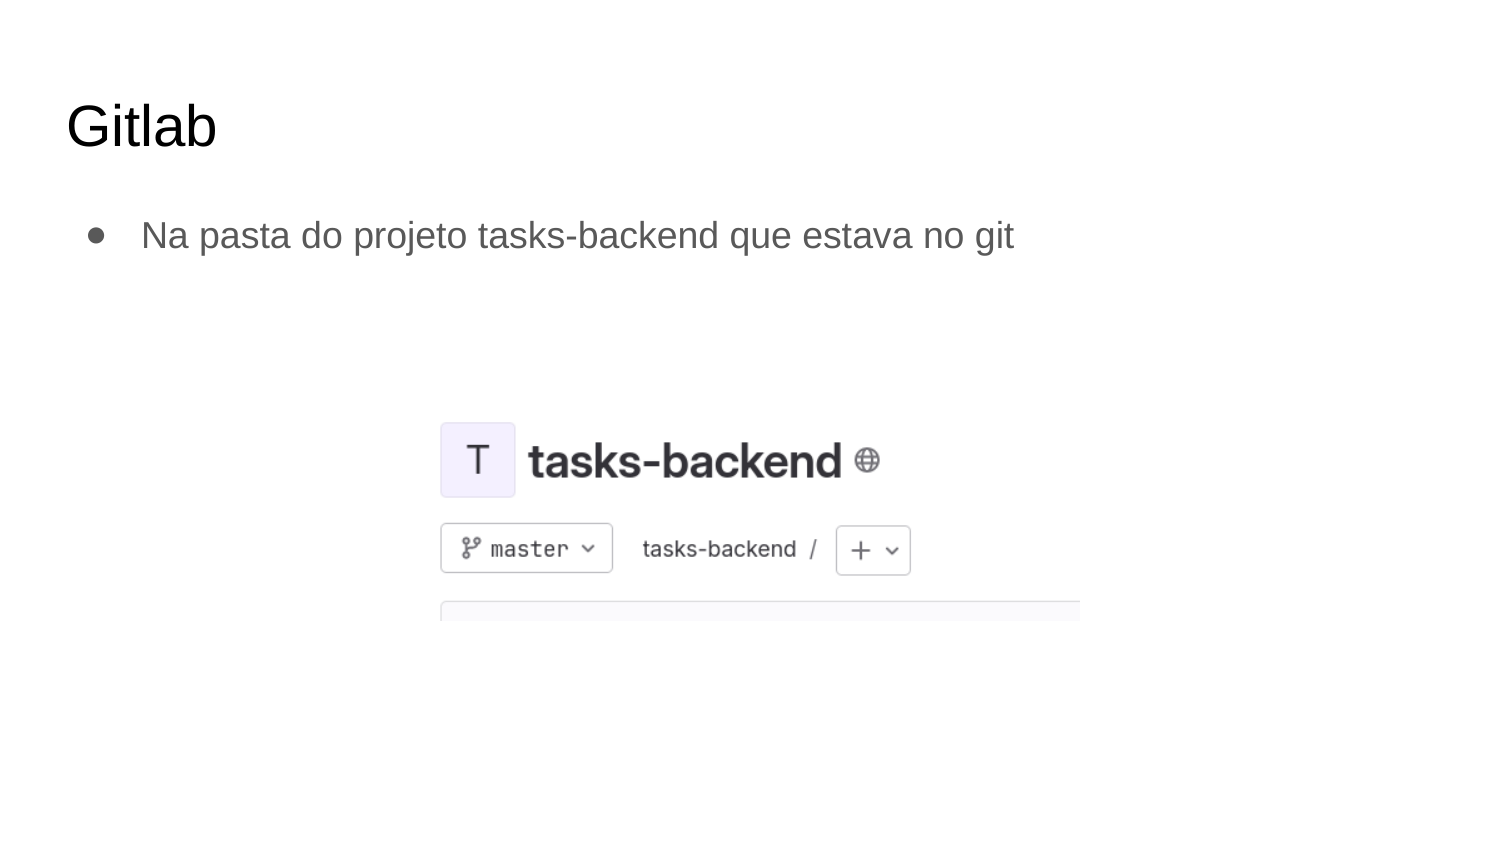

# Gitlab
Na pasta do projeto tasks-backend que estava no git